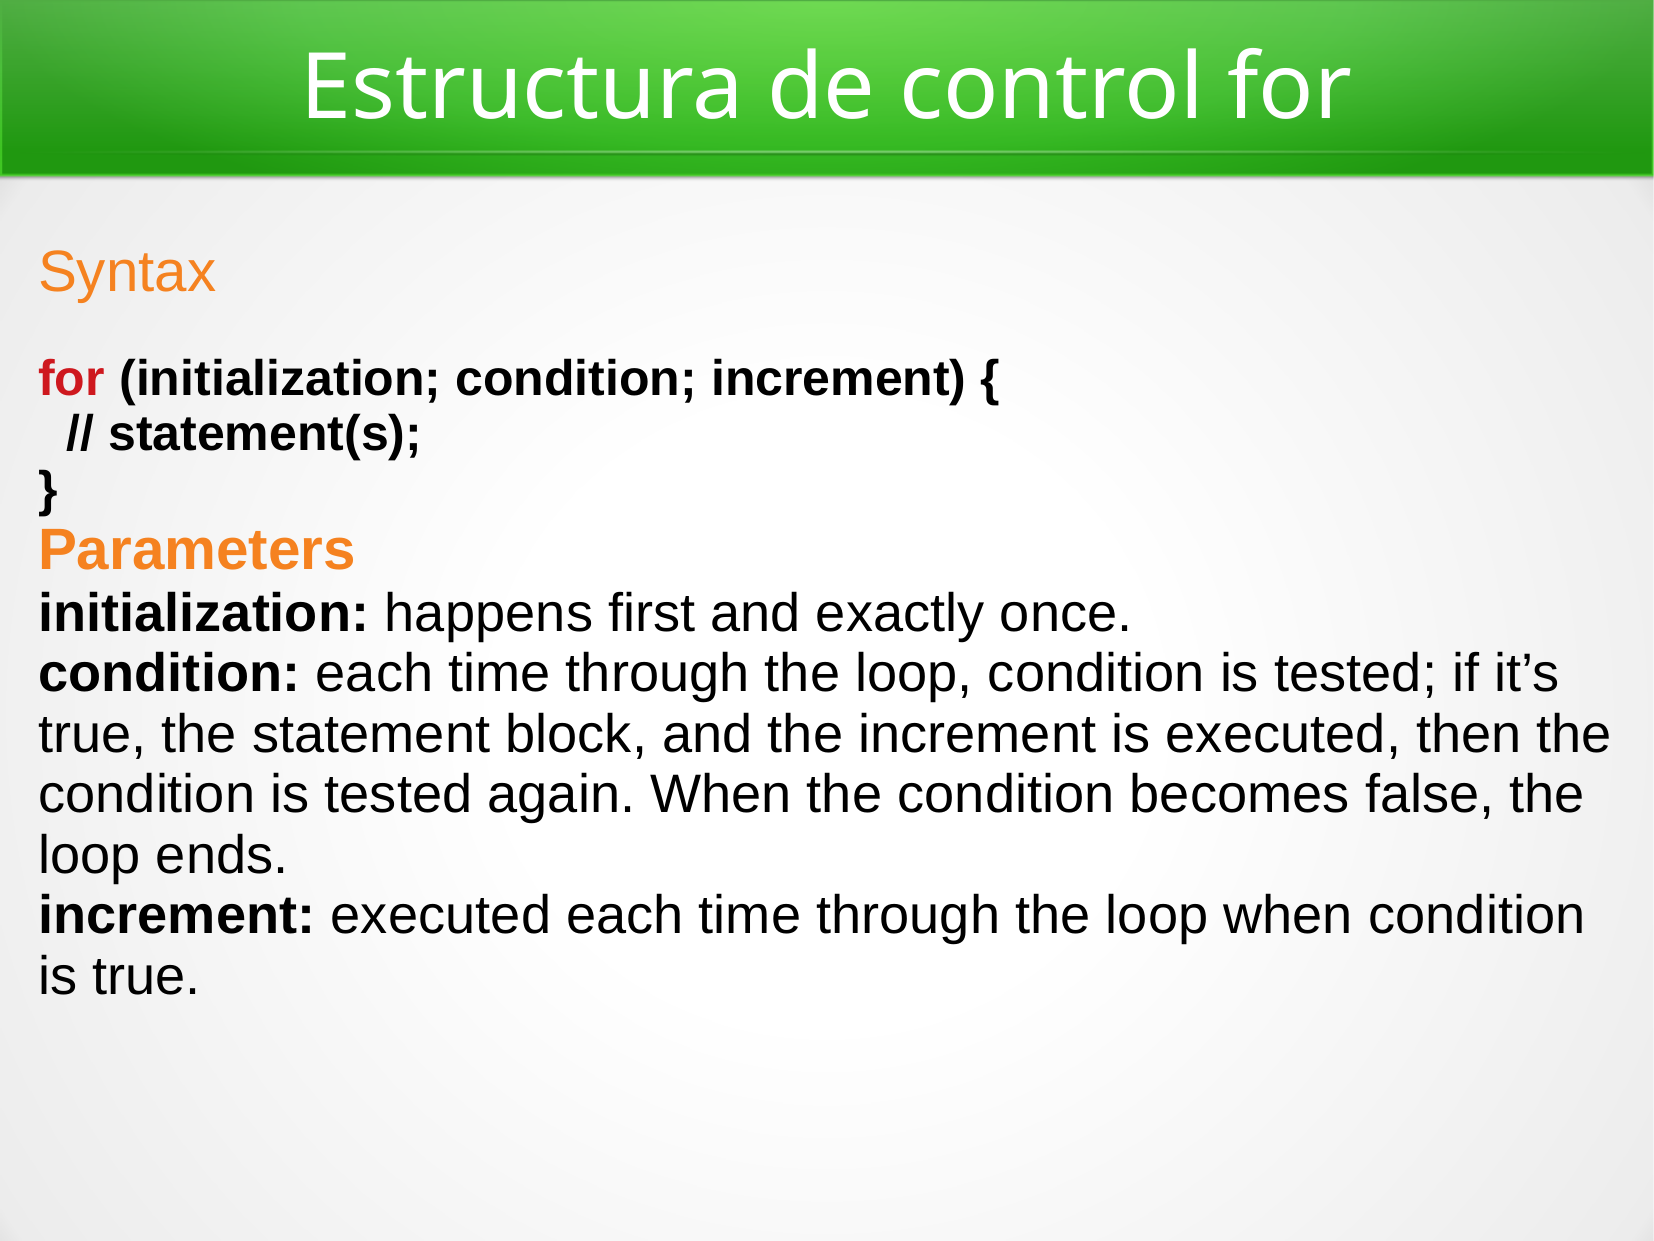

# Estructura de control for
Syntax
for (initialization; condition; increment) {
 // statement(s);
}
Parameters
initialization: happens first and exactly once.
condition: each time through the loop, condition is tested; if it’s true, the statement block, and the increment is executed, then the condition is tested again. When the condition becomes false, the loop ends.
increment: executed each time through the loop when condition is true.